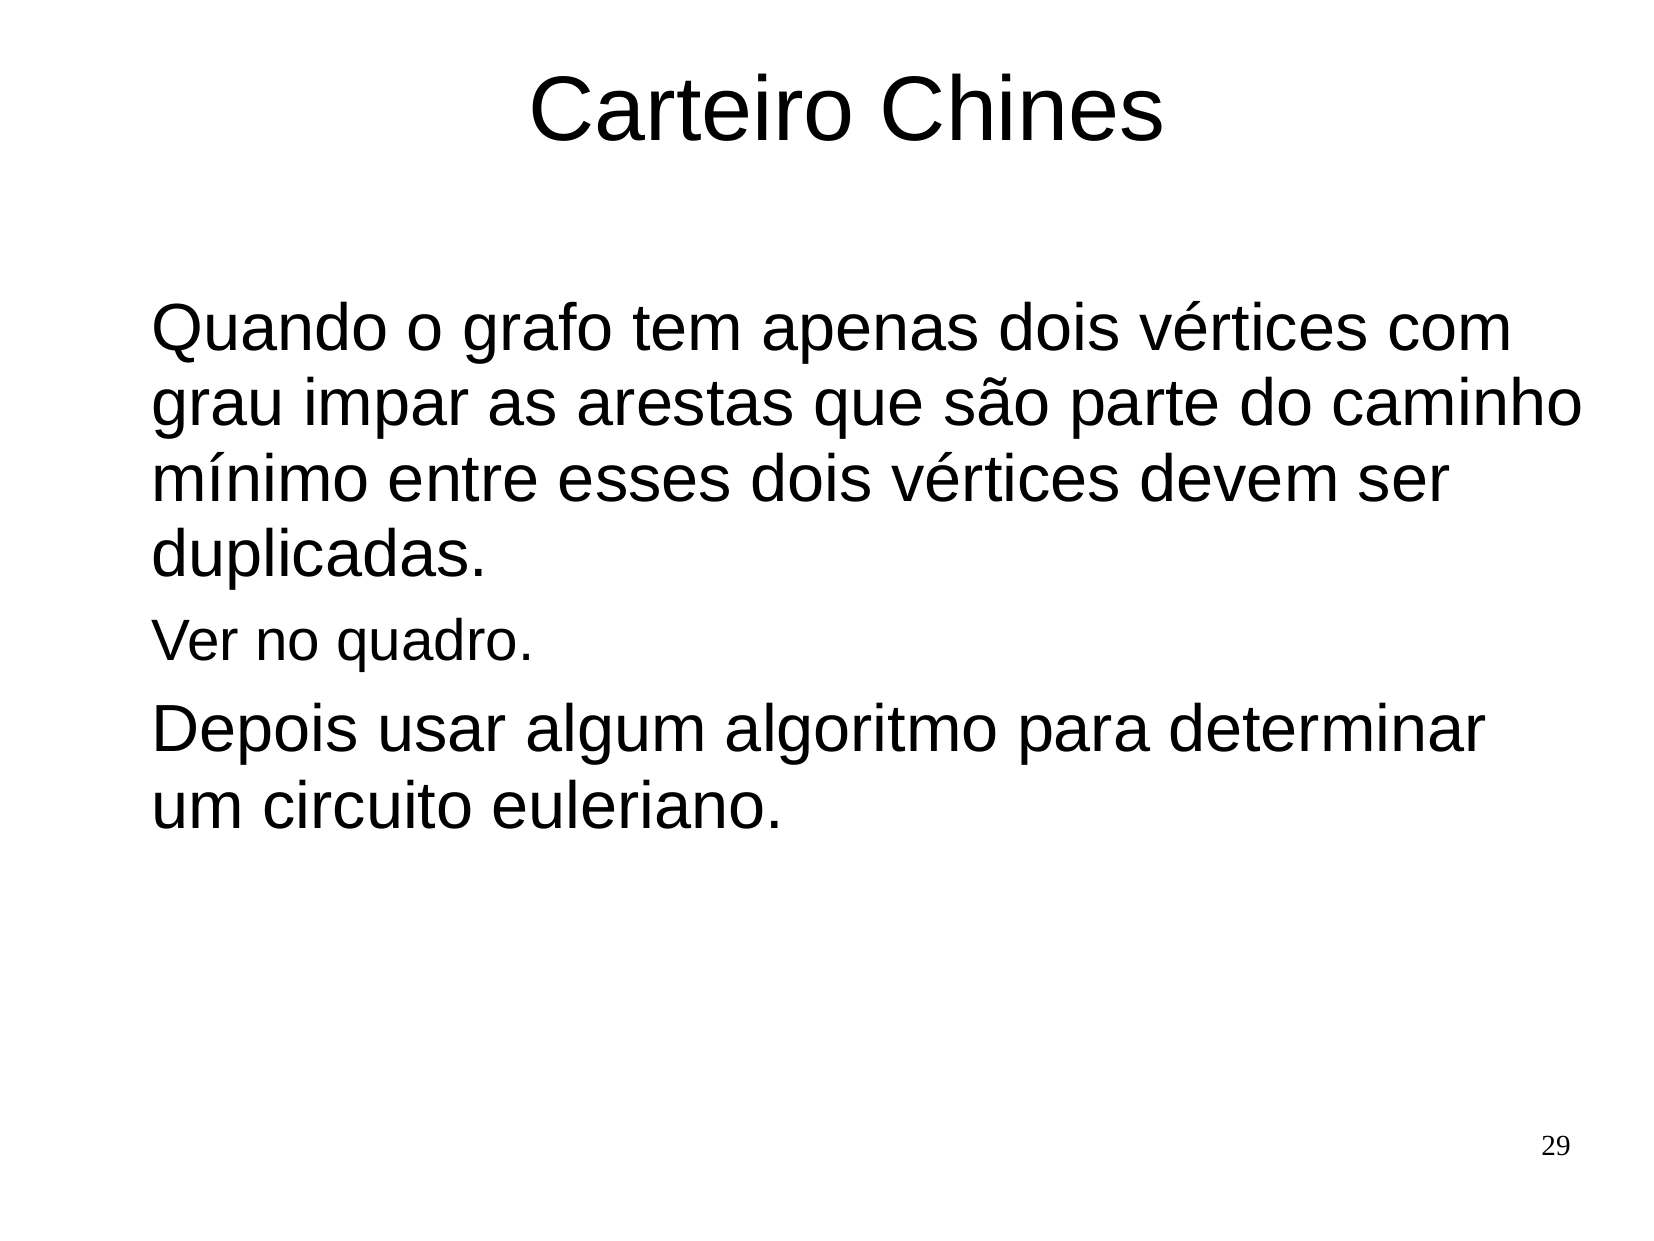

# Carteiro Chines
Quando o grafo tem apenas dois vértices com grau impar as arestas que são parte do caminho mínimo entre esses dois vértices devem ser duplicadas.
Ver no quadro.
Depois usar algum algoritmo para determinar um circuito euleriano.
29